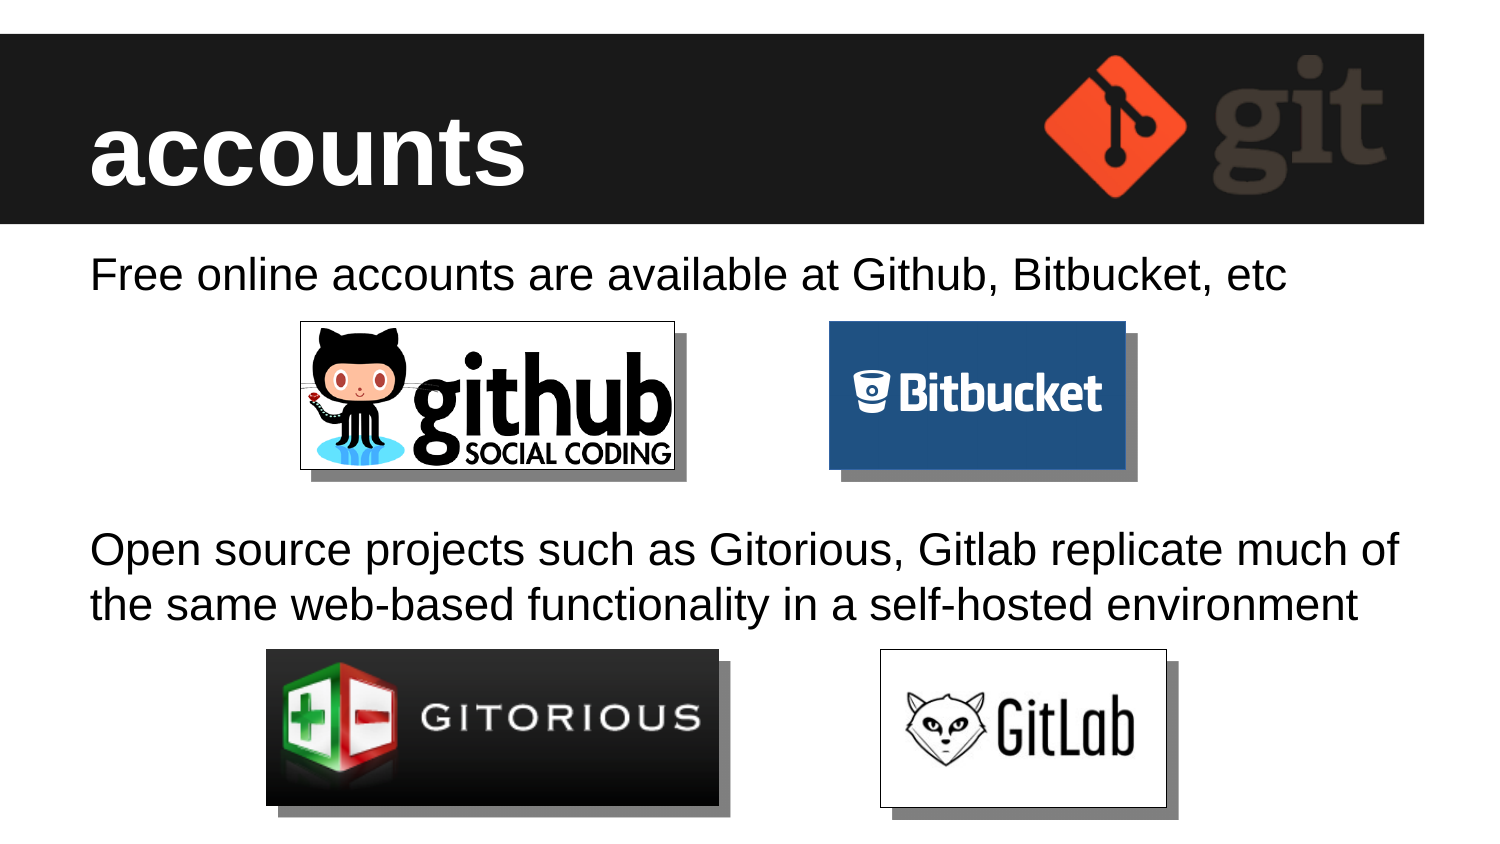

accounts
Free online accounts are available at Github, Bitbucket, etc
Open source projects such as Gitorious, Gitlab replicate much of the same web-based functionality in a self-hosted environment